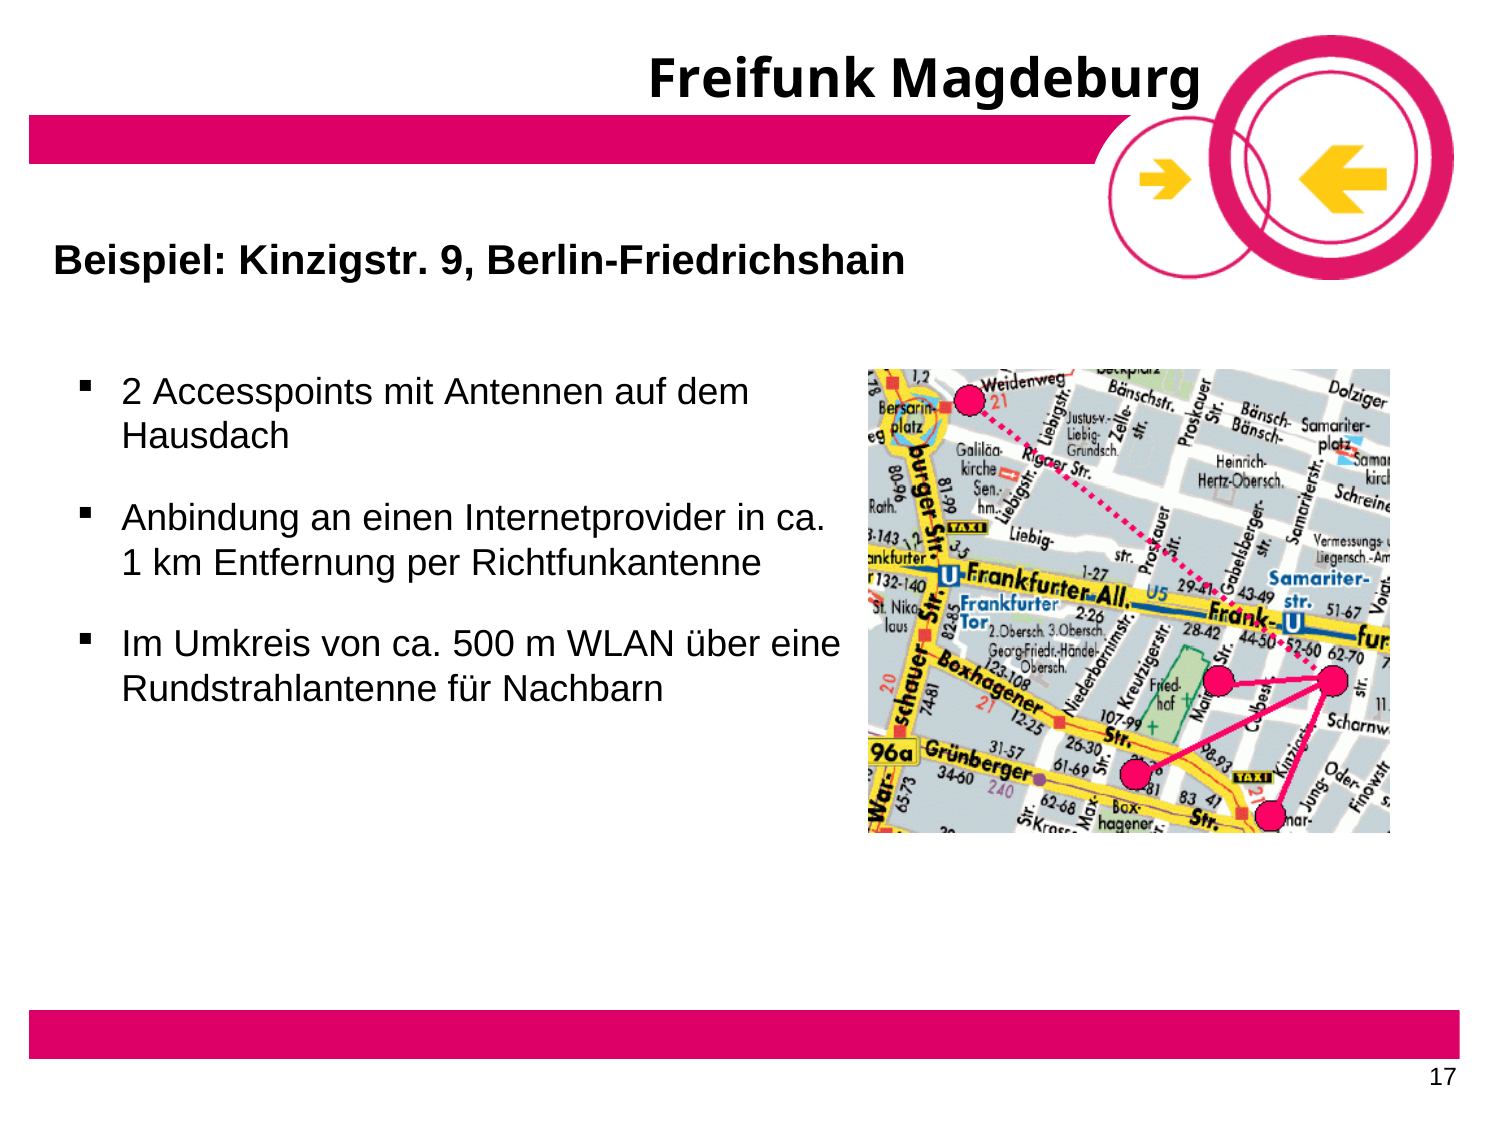

Beispiel: Kinzigstr. 9, Berlin-Friedrichshain
2 Accesspoints mit Antennen auf dem
Hausdach
Anbindung an einen Internetprovider in ca.
1 km Entfernung per Richtfunkantenne
Im Umkreis von ca. 500 m WLAN über eine
Rundstrahlantenne für Nachbarn
17